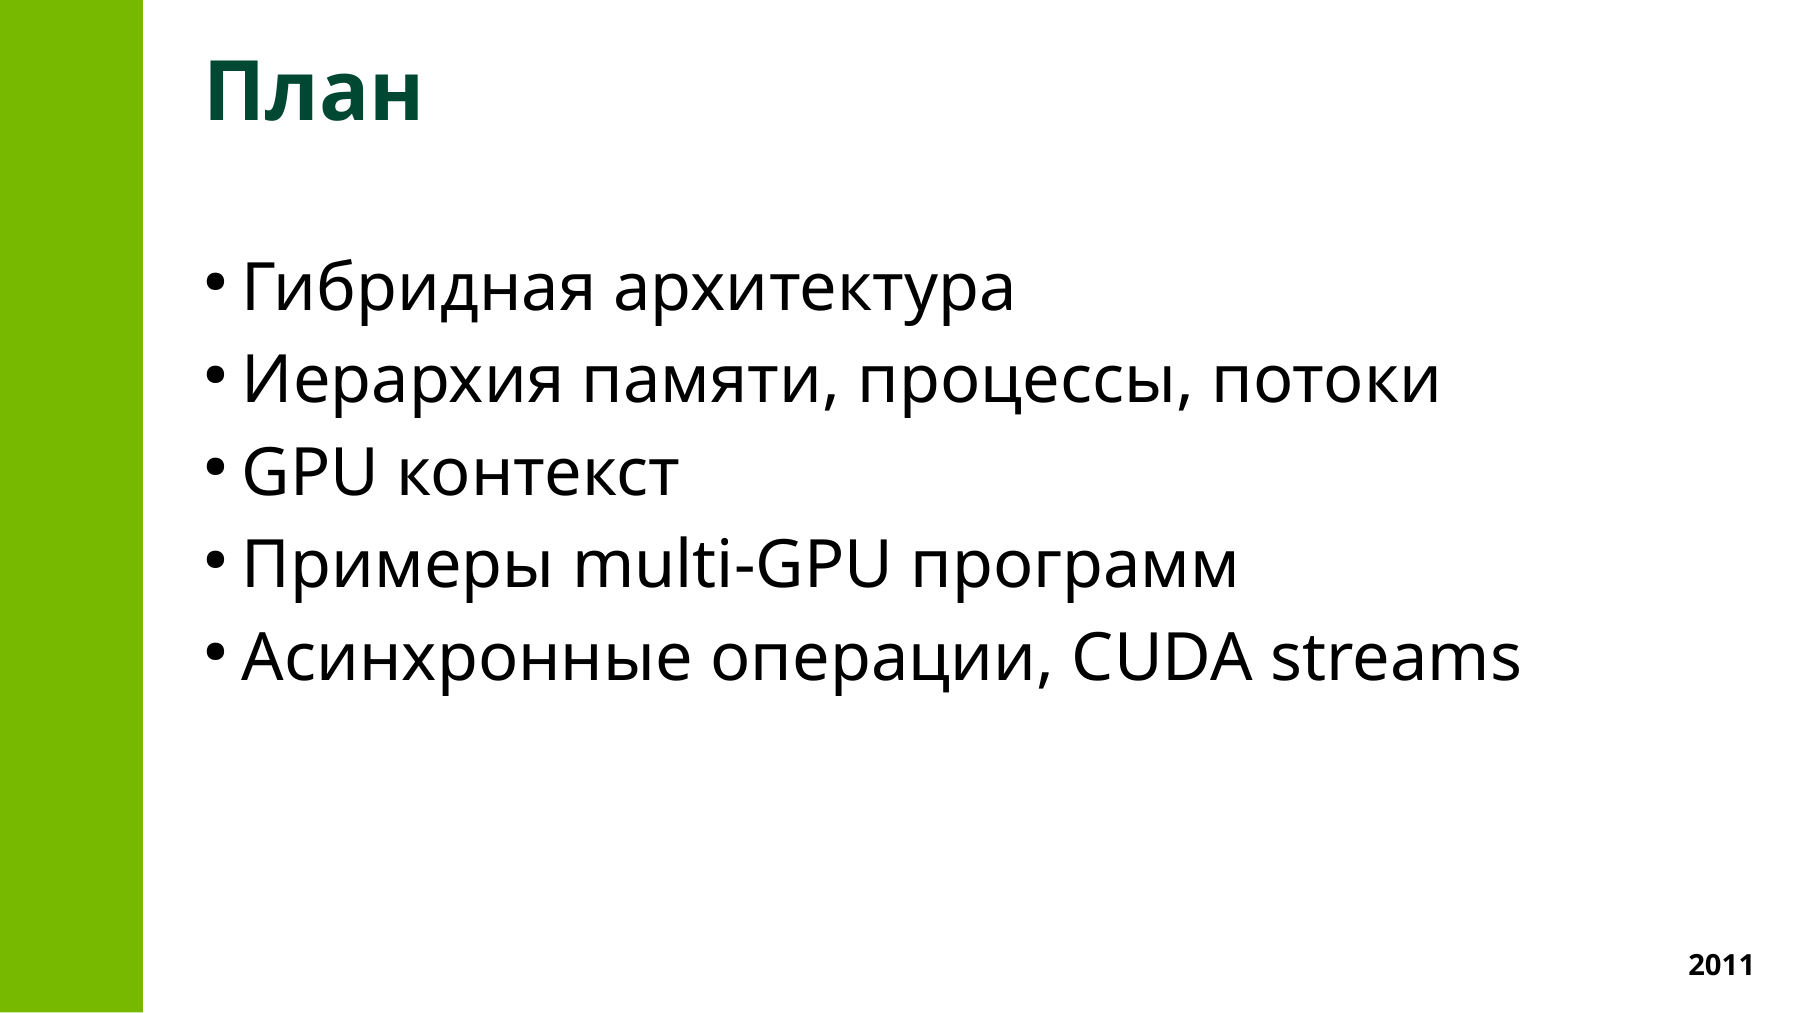

# План
Гибридная архитектура
Иерархия памяти, процессы, потоки
GPU контекст
Примеры multi-GPU программ
Асинхронные операции, CUDA streams